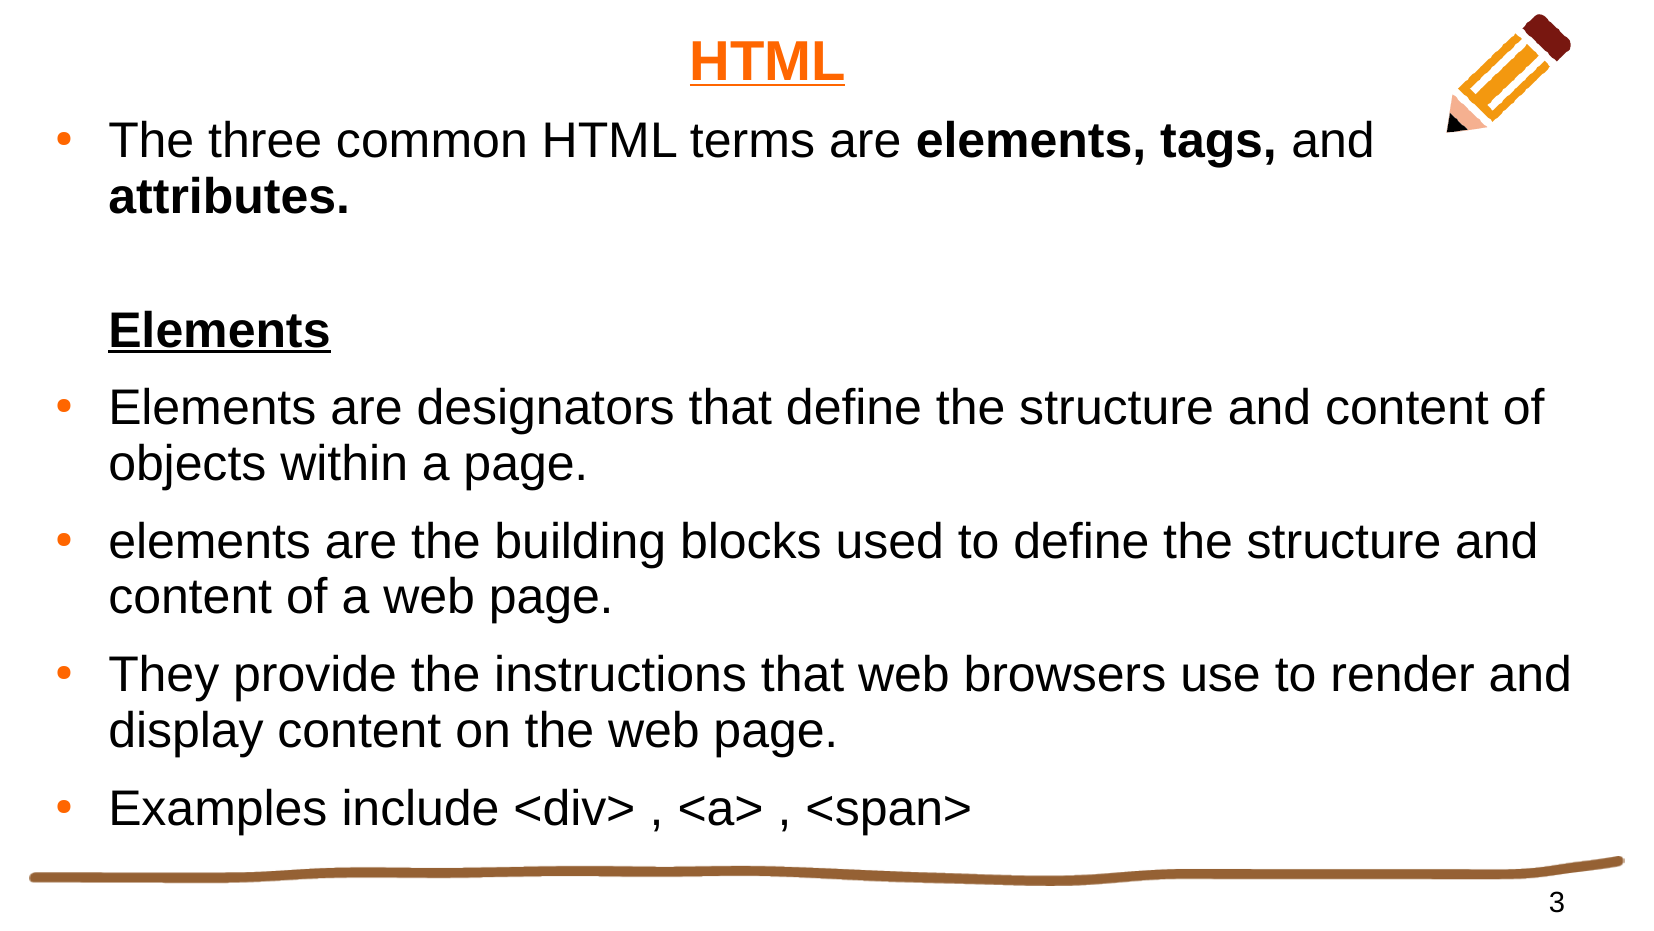

# HTML
The three common HTML terms are elements, tags, and attributes.
Elements
Elements are designators that define the structure and content of objects within a page.
elements are the building blocks used to define the structure and content of a web page.
They provide the instructions that web browsers use to render and display content on the web page.
Examples include <div> , <a> , <span>
3